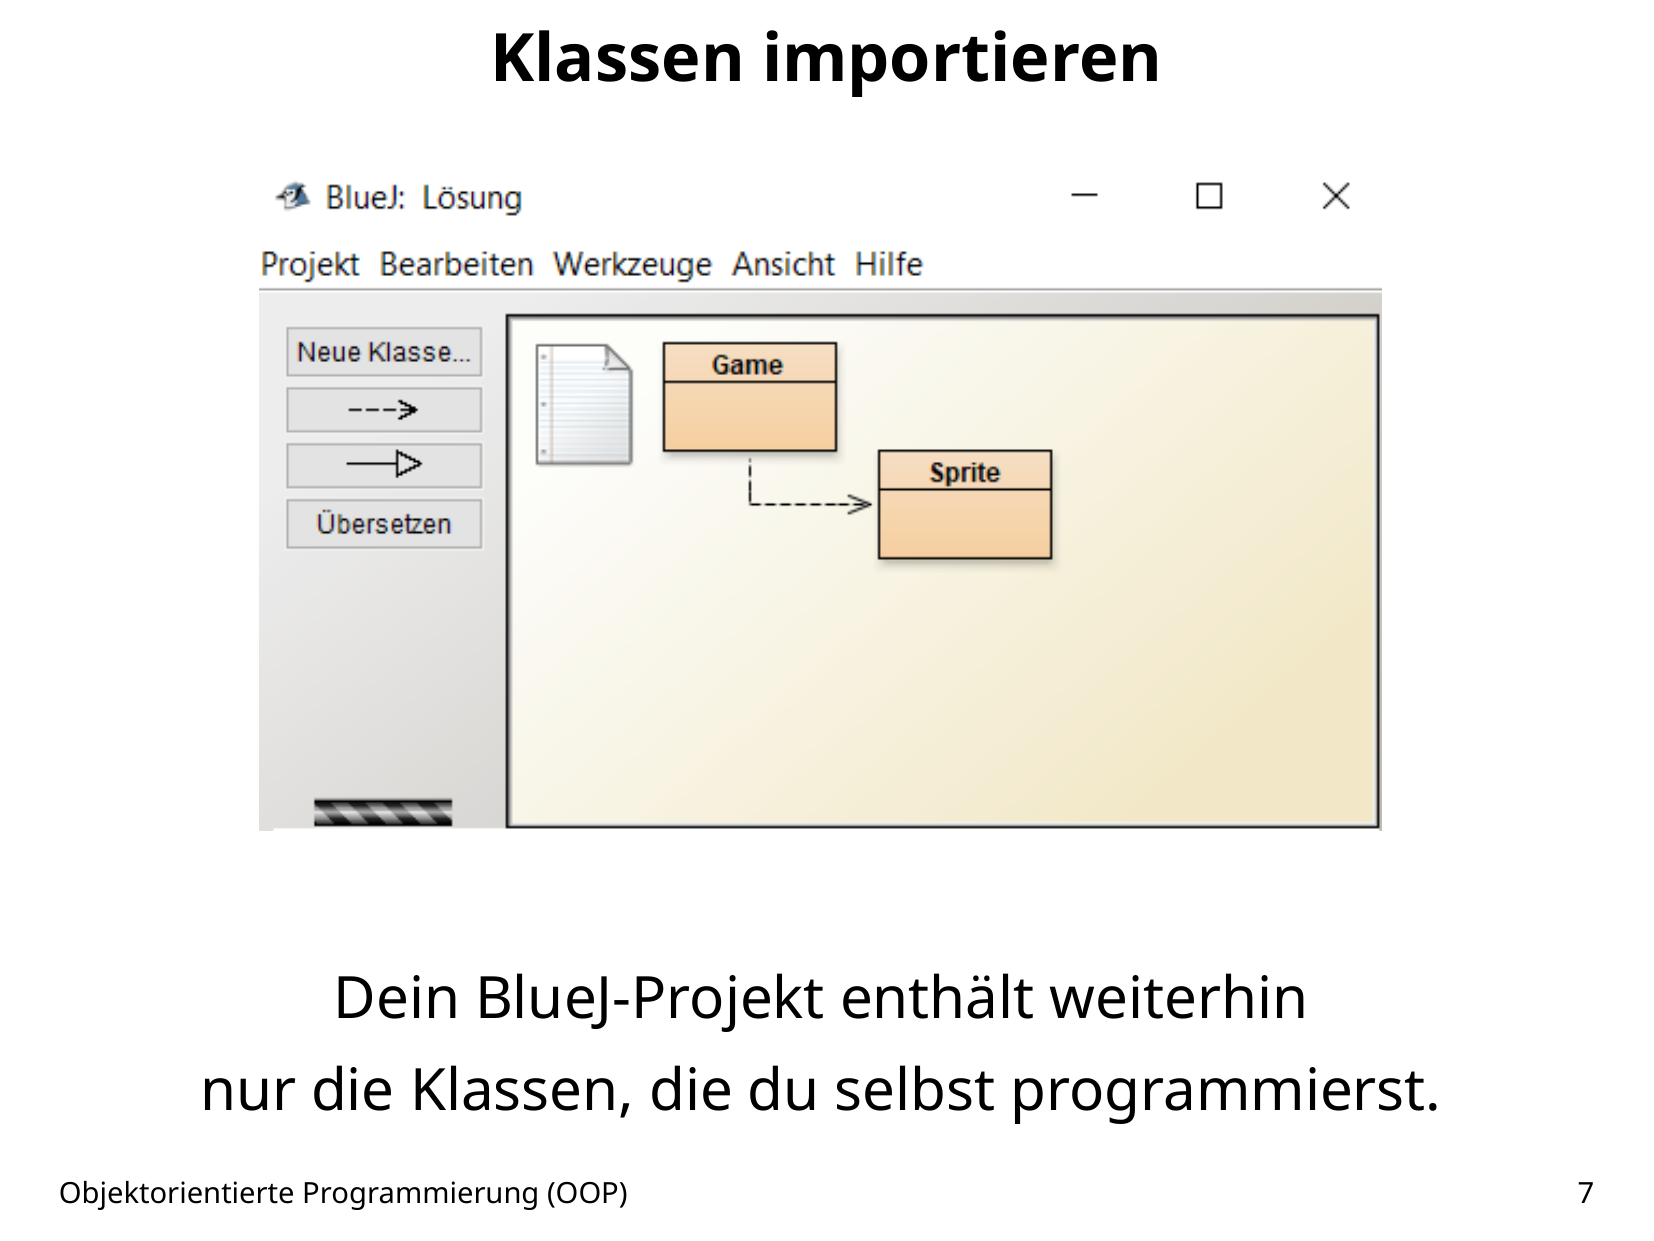

# Klassen importieren
Dein BlueJ-Projekt enthält weiterhin
nur die Klassen, die du selbst programmierst.
Objektorientierte Programmierung (OOP)
7